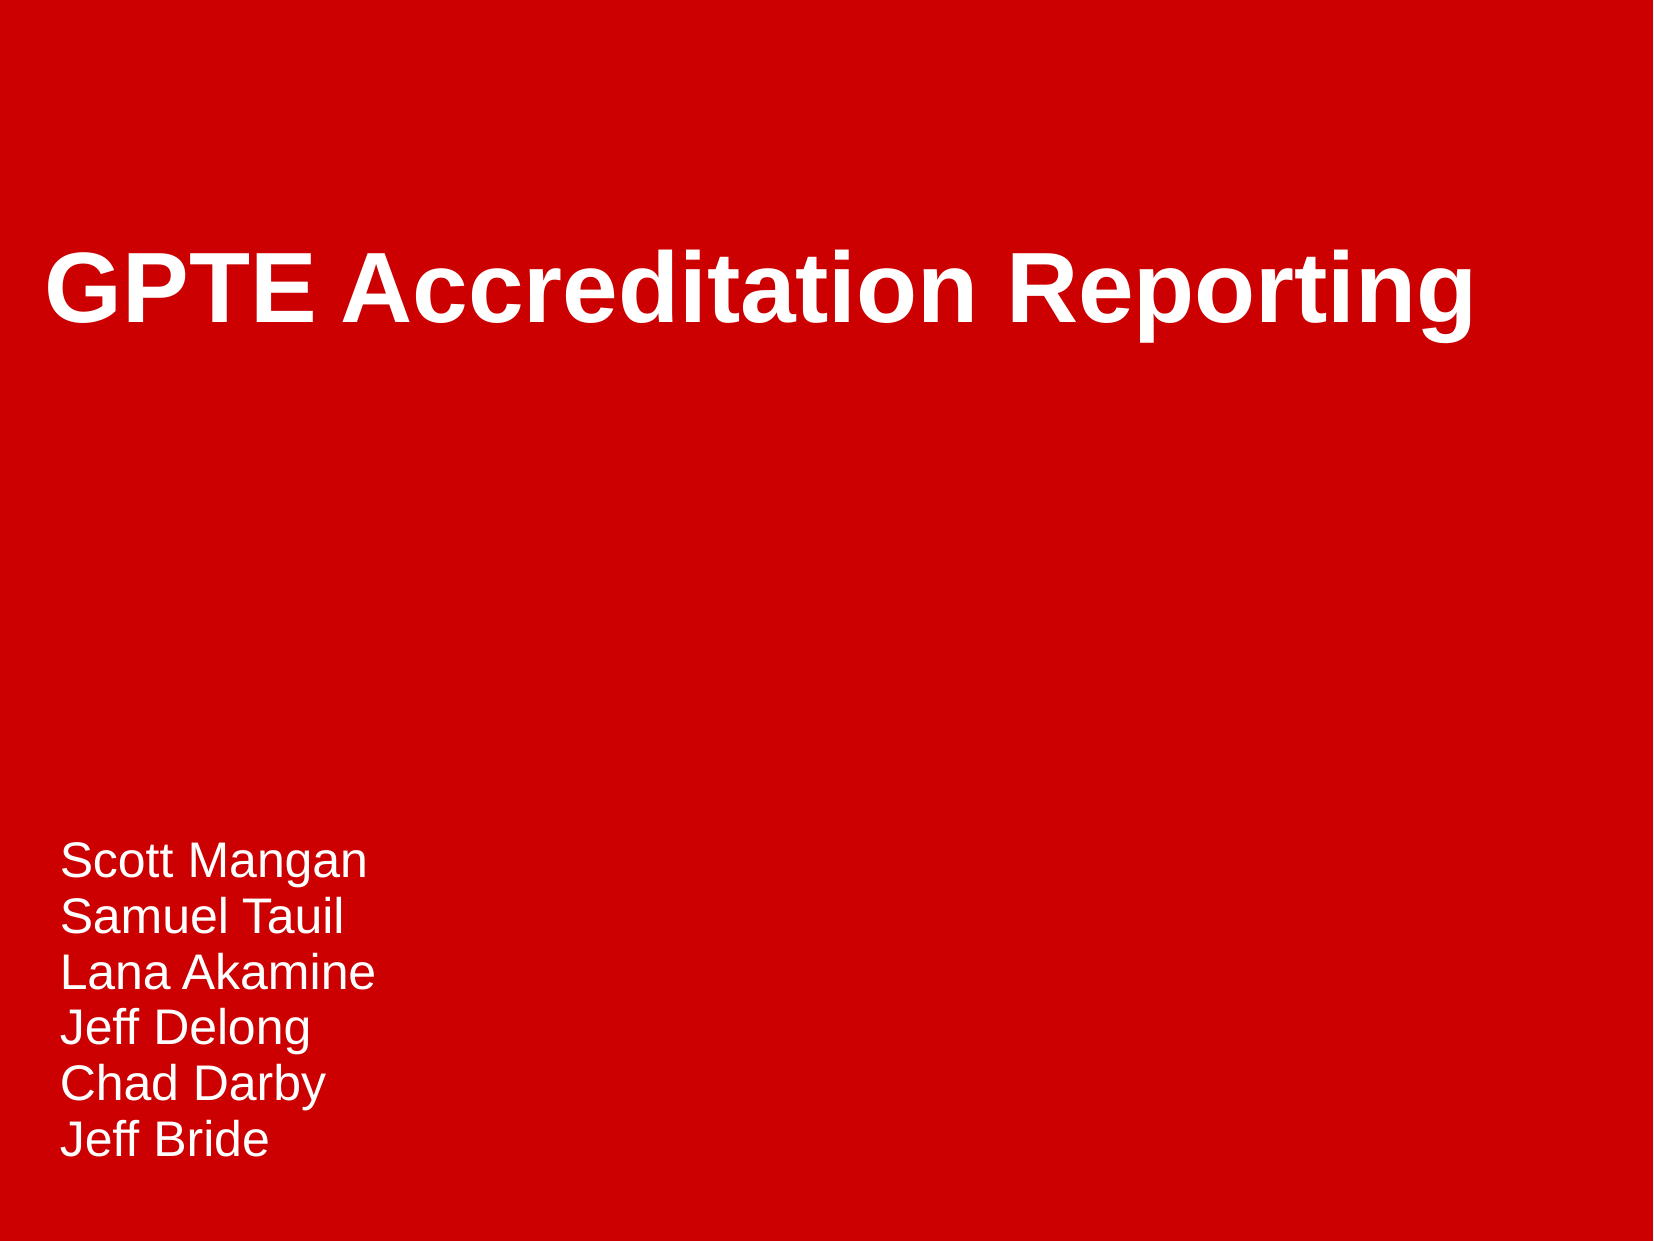

GPTE Accreditation Reporting
Scott Mangan
Samuel Tauil
Lana Akamine
Jeff Delong
Chad Darby
Jeff Bride